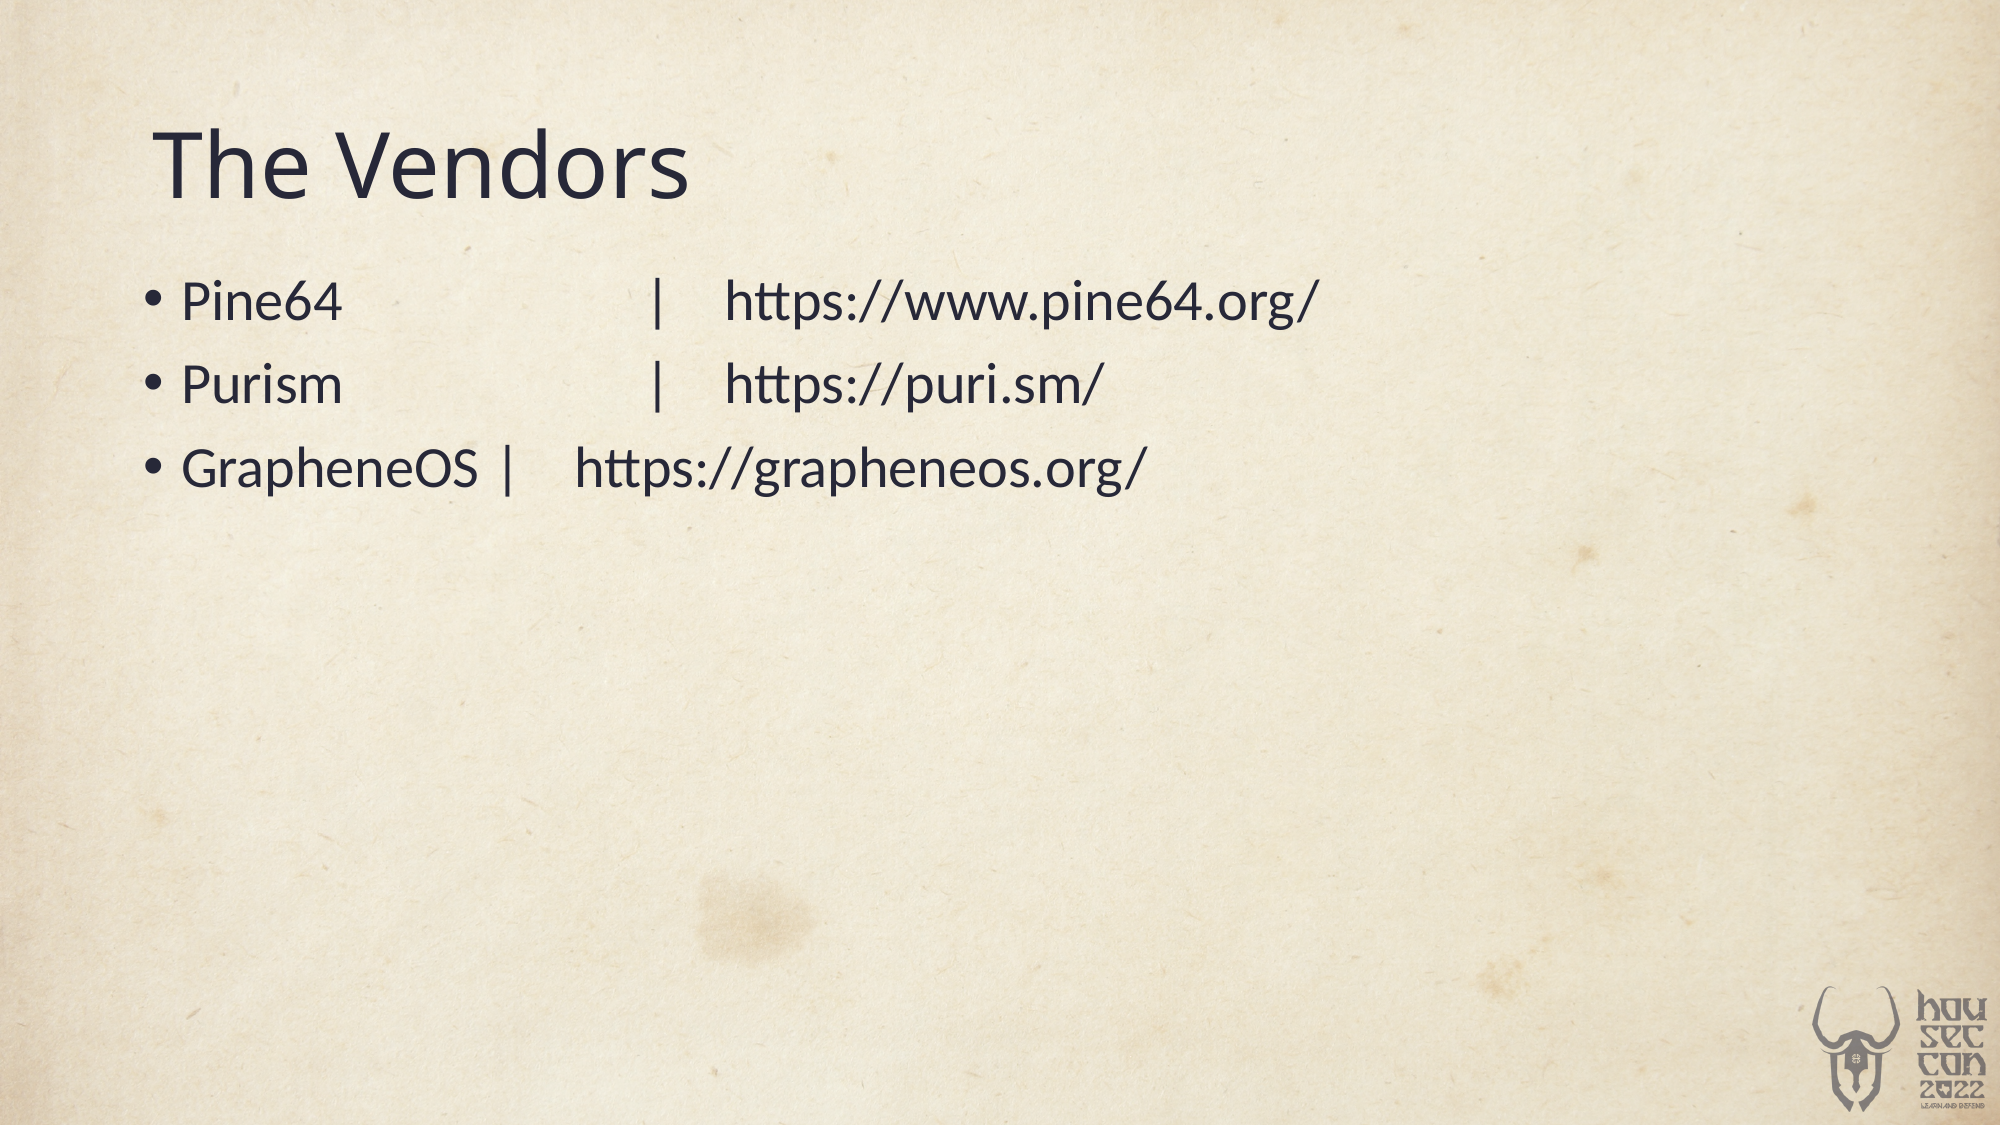

The Vendors
Pine64 		 | https://www.pine64.org/
Purism		 | https://puri.sm/
GrapheneOS	 | https://grapheneos.org/